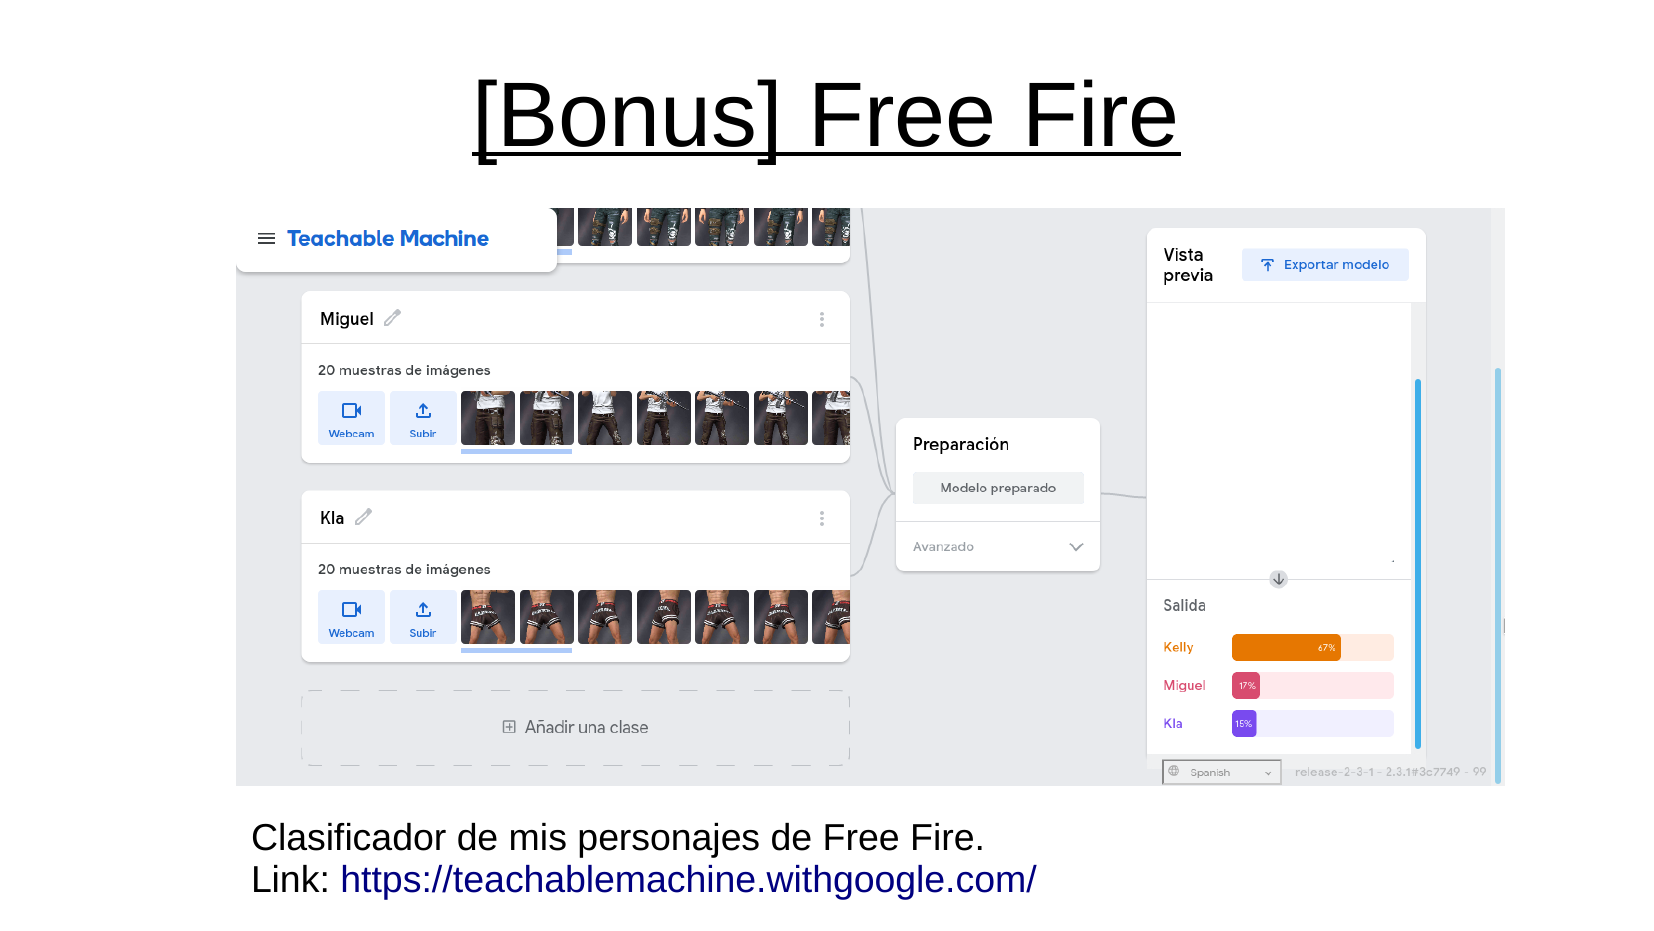

# [Bonus] Free Fire
Clasificador de mis personajes de Free Fire.
Link: https://teachablemachine.withgoogle.com/